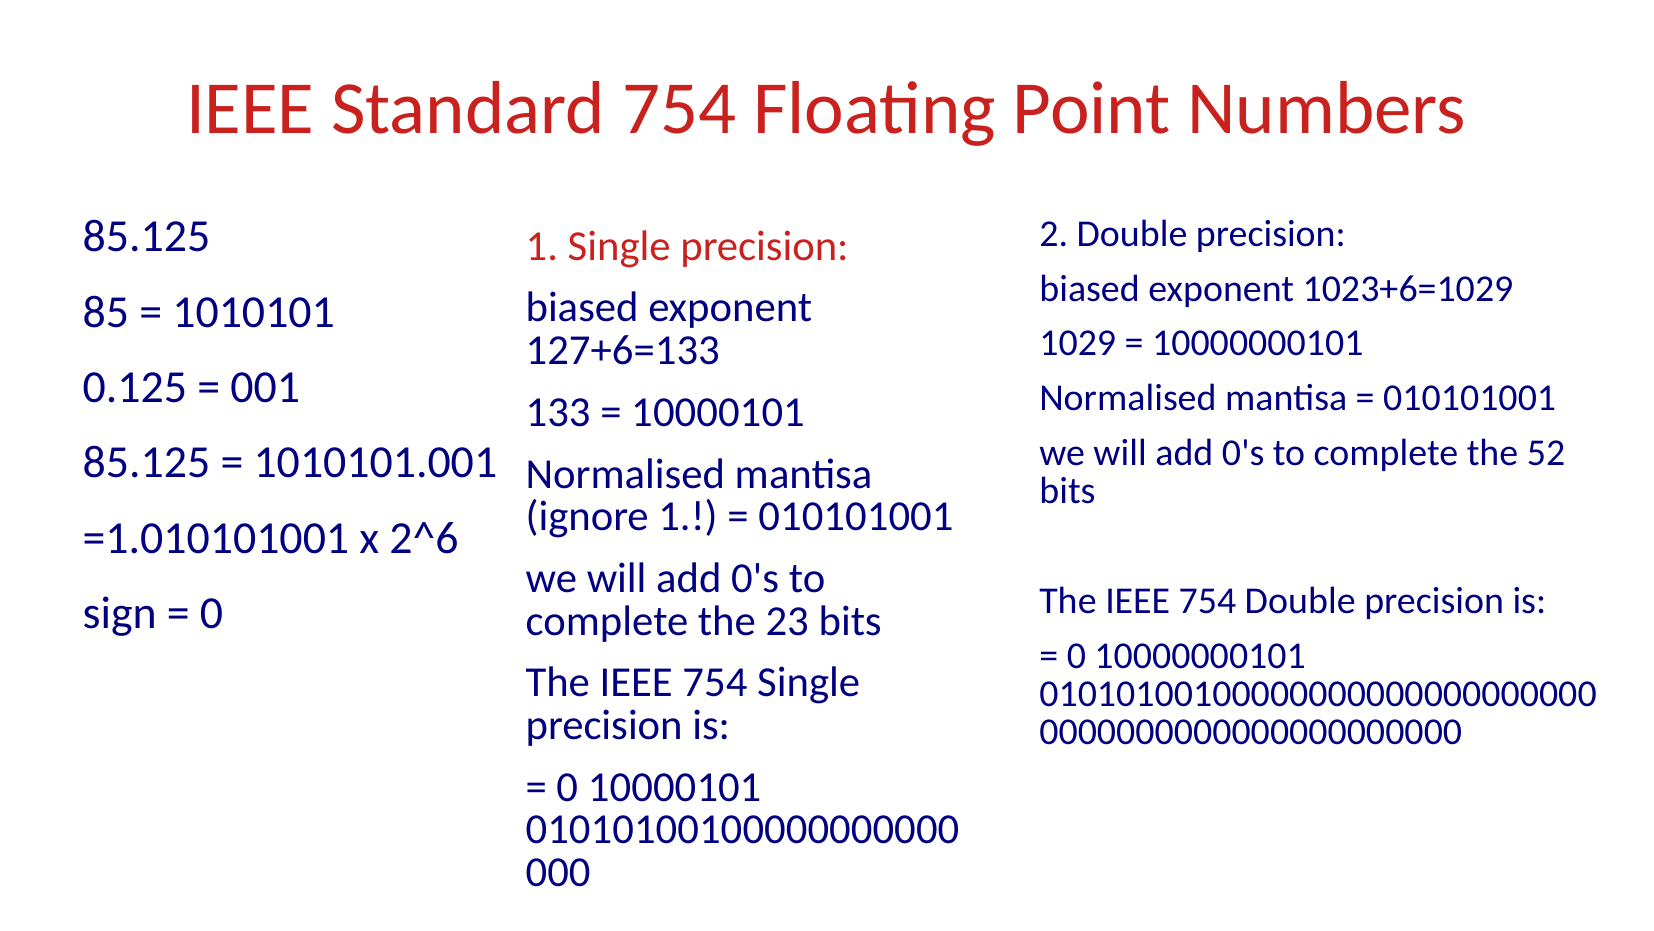

IEEE Standard 754 Floating Point Numbers
# 85.125
85 = 1010101
0.125 = 001
85.125 = 1010101.001
=1.010101001 x 2^6
sign = 0
2. Double precision:
biased exponent 1023+6=1029
1029 = 10000000101
Normalised mantisa = 010101001
we will add 0's to complete the 52 bits
The IEEE 754 Double precision is:
= 0 10000000101 010101001000000000000000000000000000000000000000000
1. Single precision:
biased exponent 127+6=133
133 = 10000101
Normalised mantisa (ignore 1.!) = 010101001
we will add 0's to complete the 23 bits
The IEEE 754 Single precision is:
= 0 10000101 01010100100000000000000